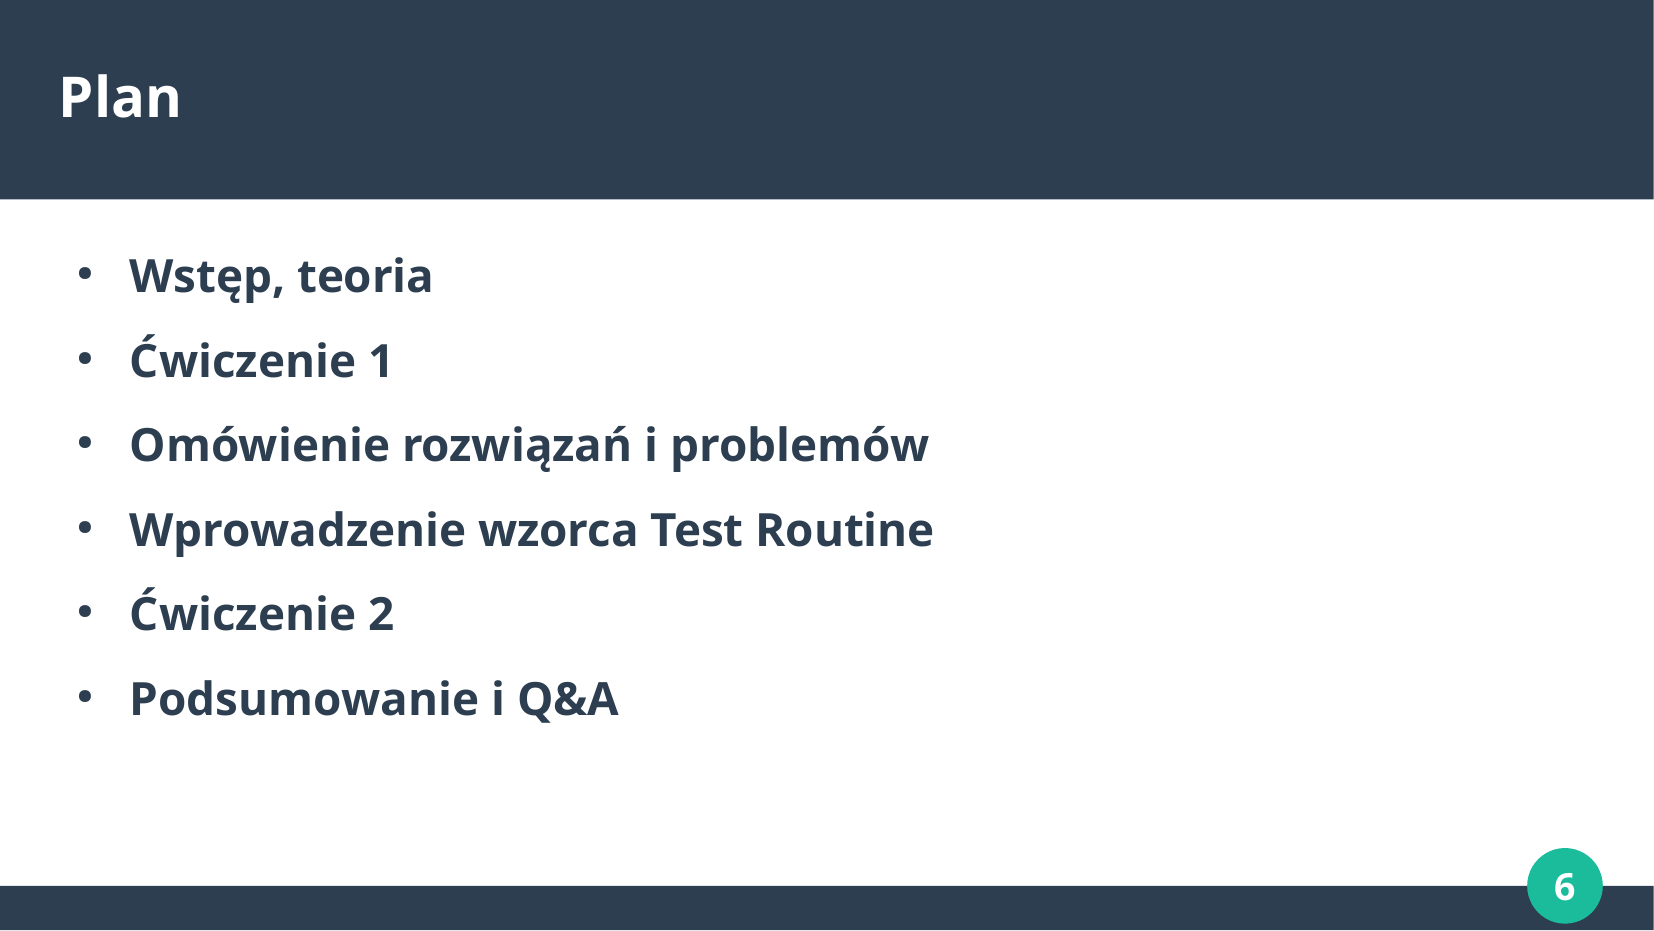

# Plan
Wstęp, teoria
Ćwiczenie 1
Omówienie rozwiązań i problemów
Wprowadzenie wzorca Test Routine
Ćwiczenie 2
Podsumowanie i Q&A